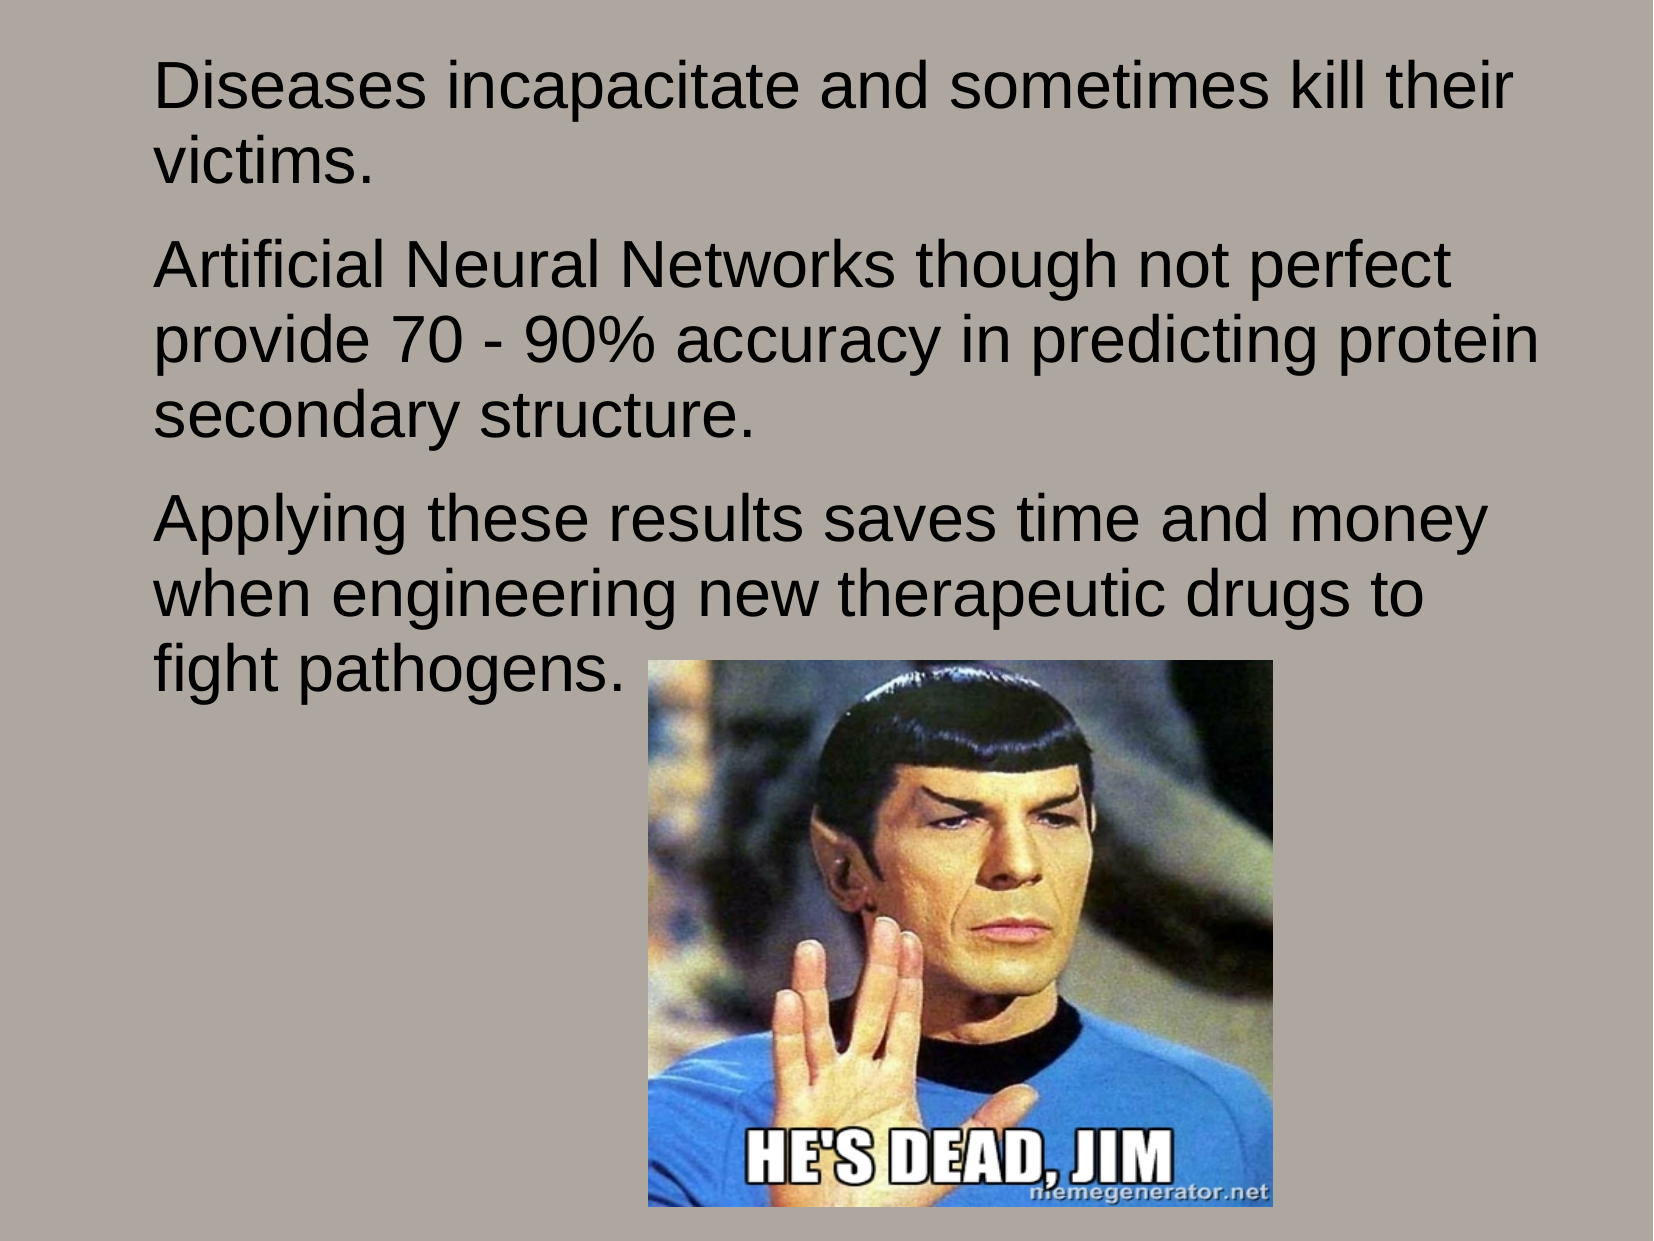

# Diseases incapacitate and sometimes kill their victims.
Artificial Neural Networks though not perfect provide 70 - 90% accuracy in predicting protein secondary structure.
Applying these results saves time and money when engineering new therapeutic drugs to fight pathogens.